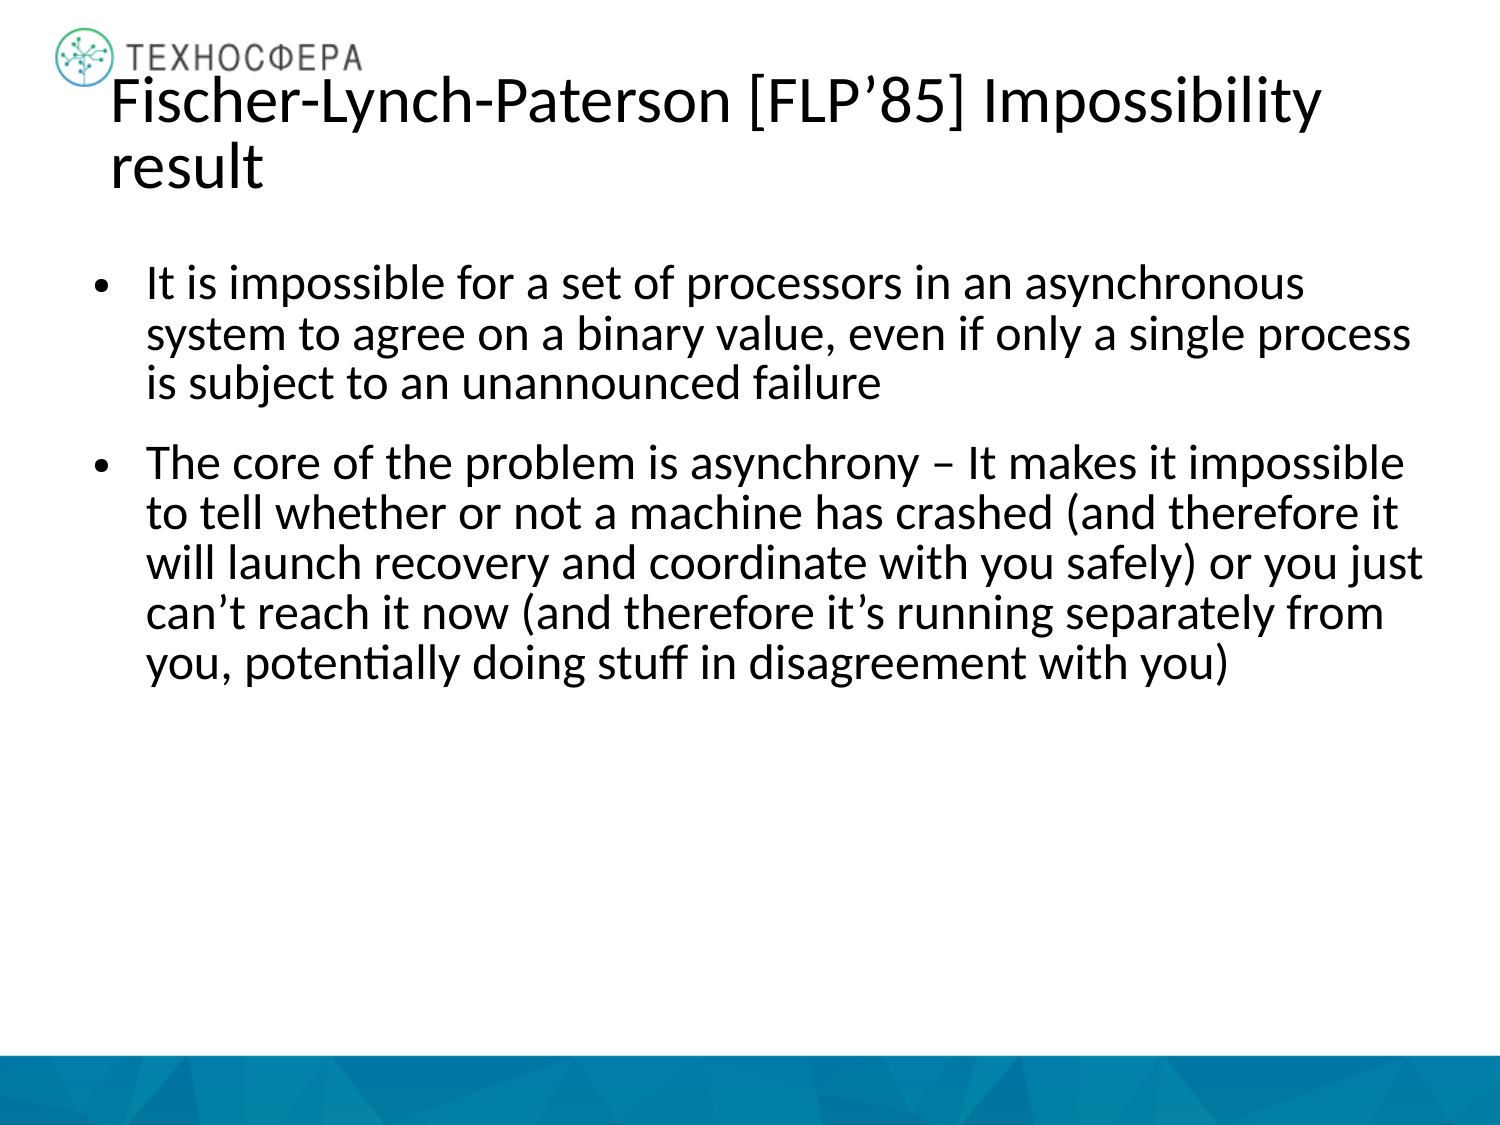

# Fischer-Lynch-Paterson [FLP’85] Impossibility result
It is impossible for a set of processors in an asynchronous system to agree on a binary value, even if only a single process is subject to an unannounced failure
The core of the problem is asynchrony – It makes it impossible to tell whether or not a machine has crashed (and therefore it will launch recovery and coordinate with you safely) or you just can’t reach it now (and therefore it’s running separately from you, potentially doing stuff in disagreement with you)